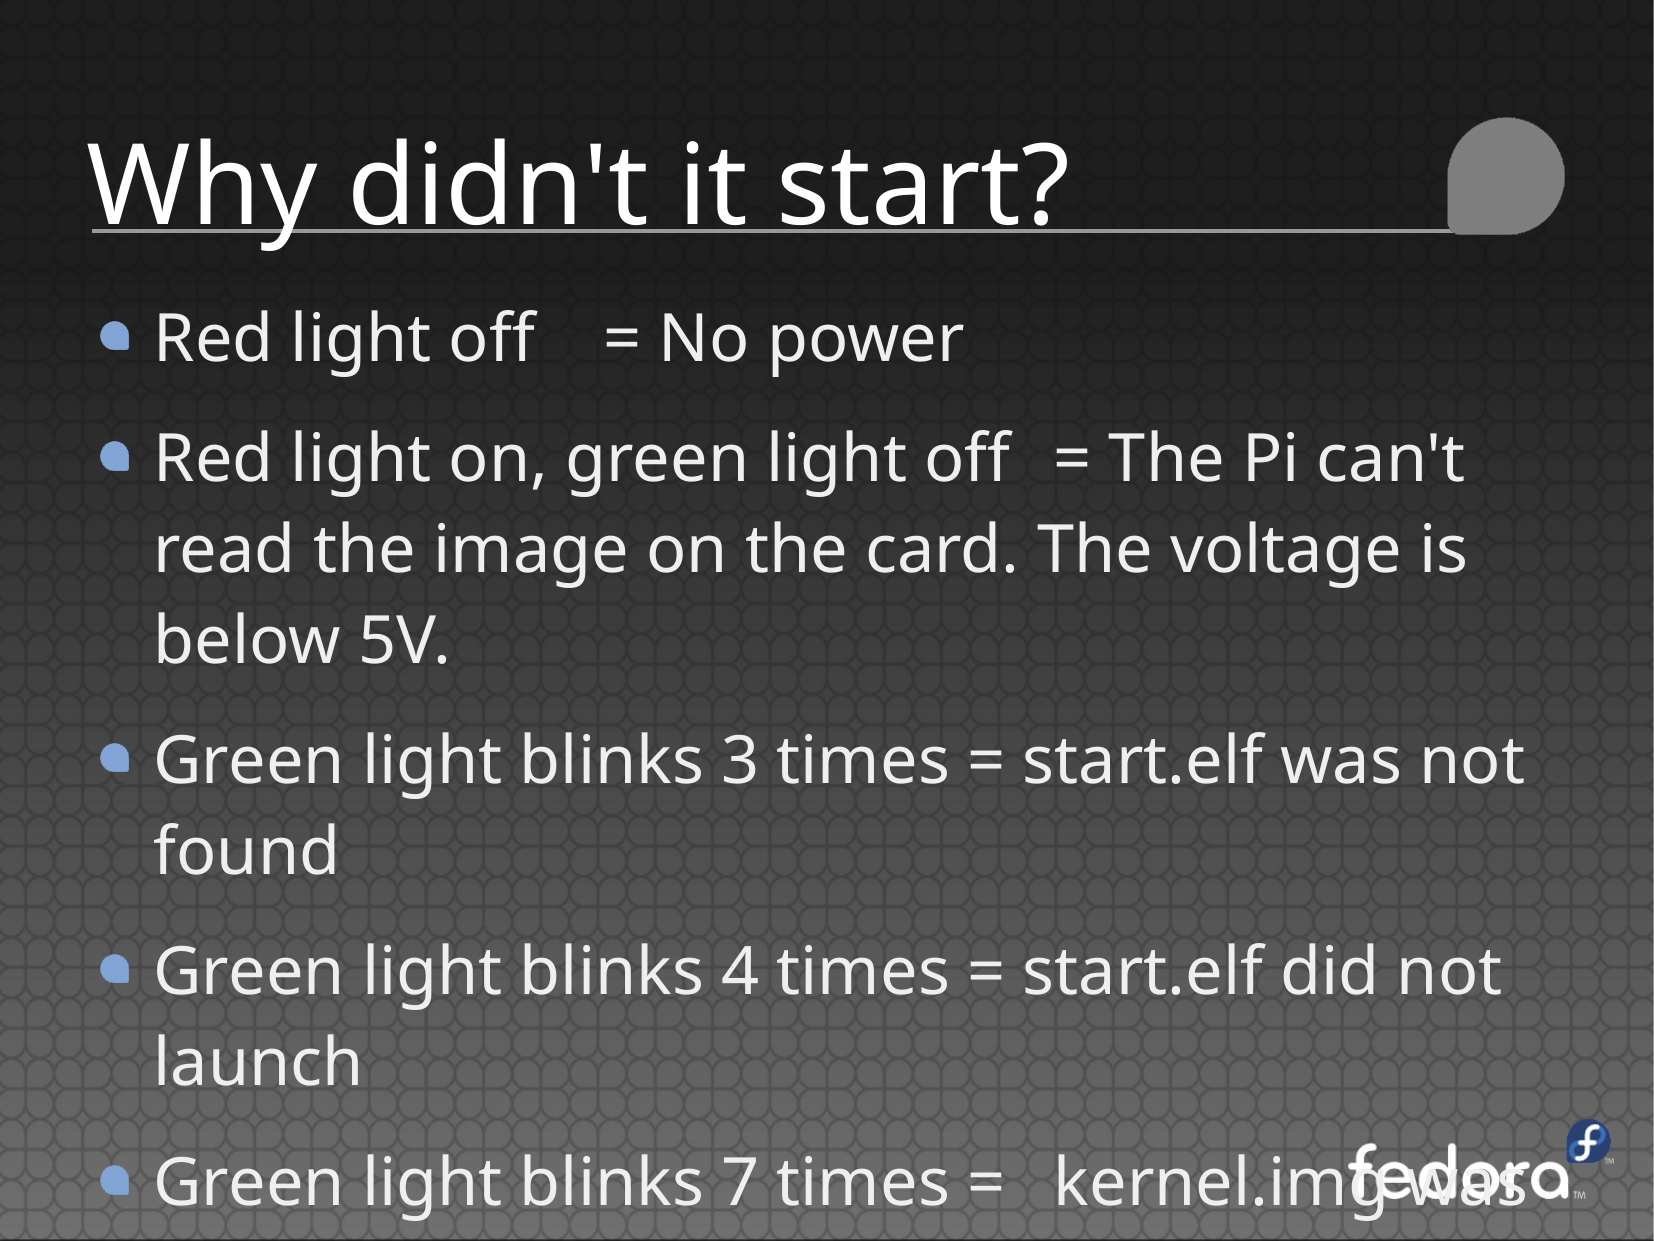

# Why didn't it start?
Red light off	= No power
Red light on, green light off	= The Pi can't read the image on the card. The voltage is below 5V.
Green light blinks 3 times = start.elf was not found
Green light blinks 4 times = start.elf did not launch
Green light blinks 7 times =	kernel.img was not found